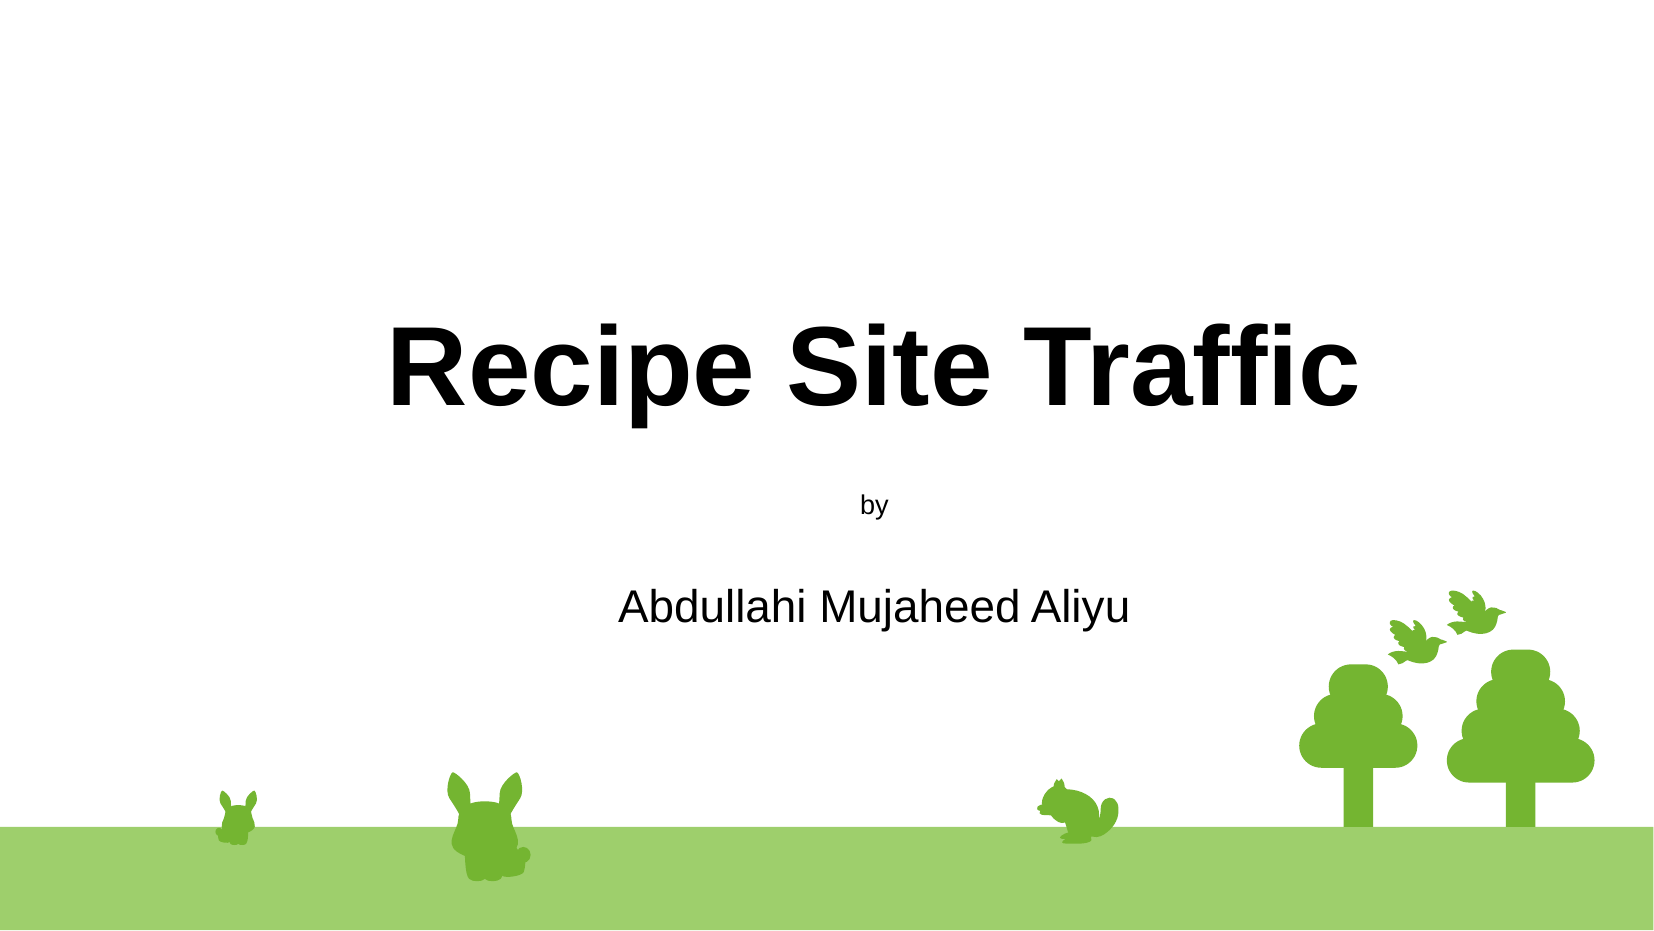

# Recipe Site Traffic
by
Abdullahi Mujaheed Aliyu